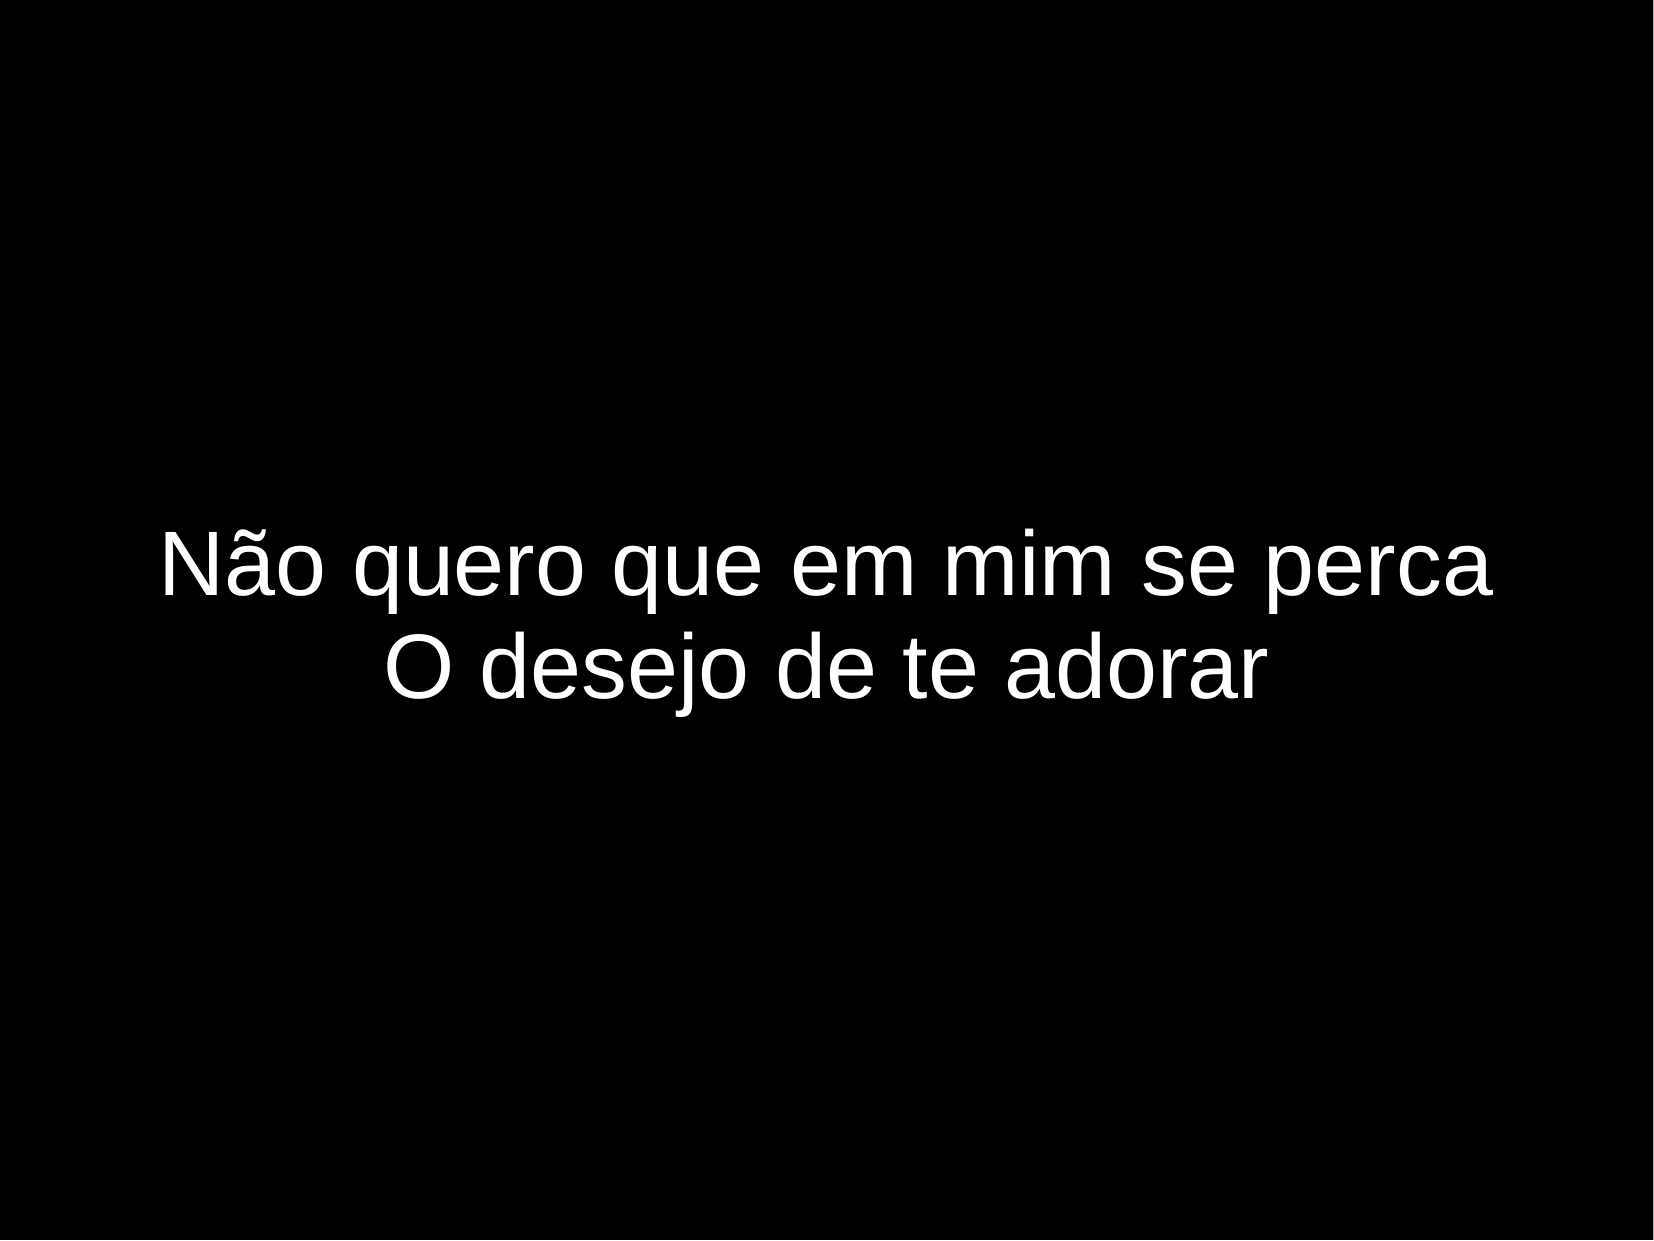

# Não quero que em mim se perca
O desejo de te adorar